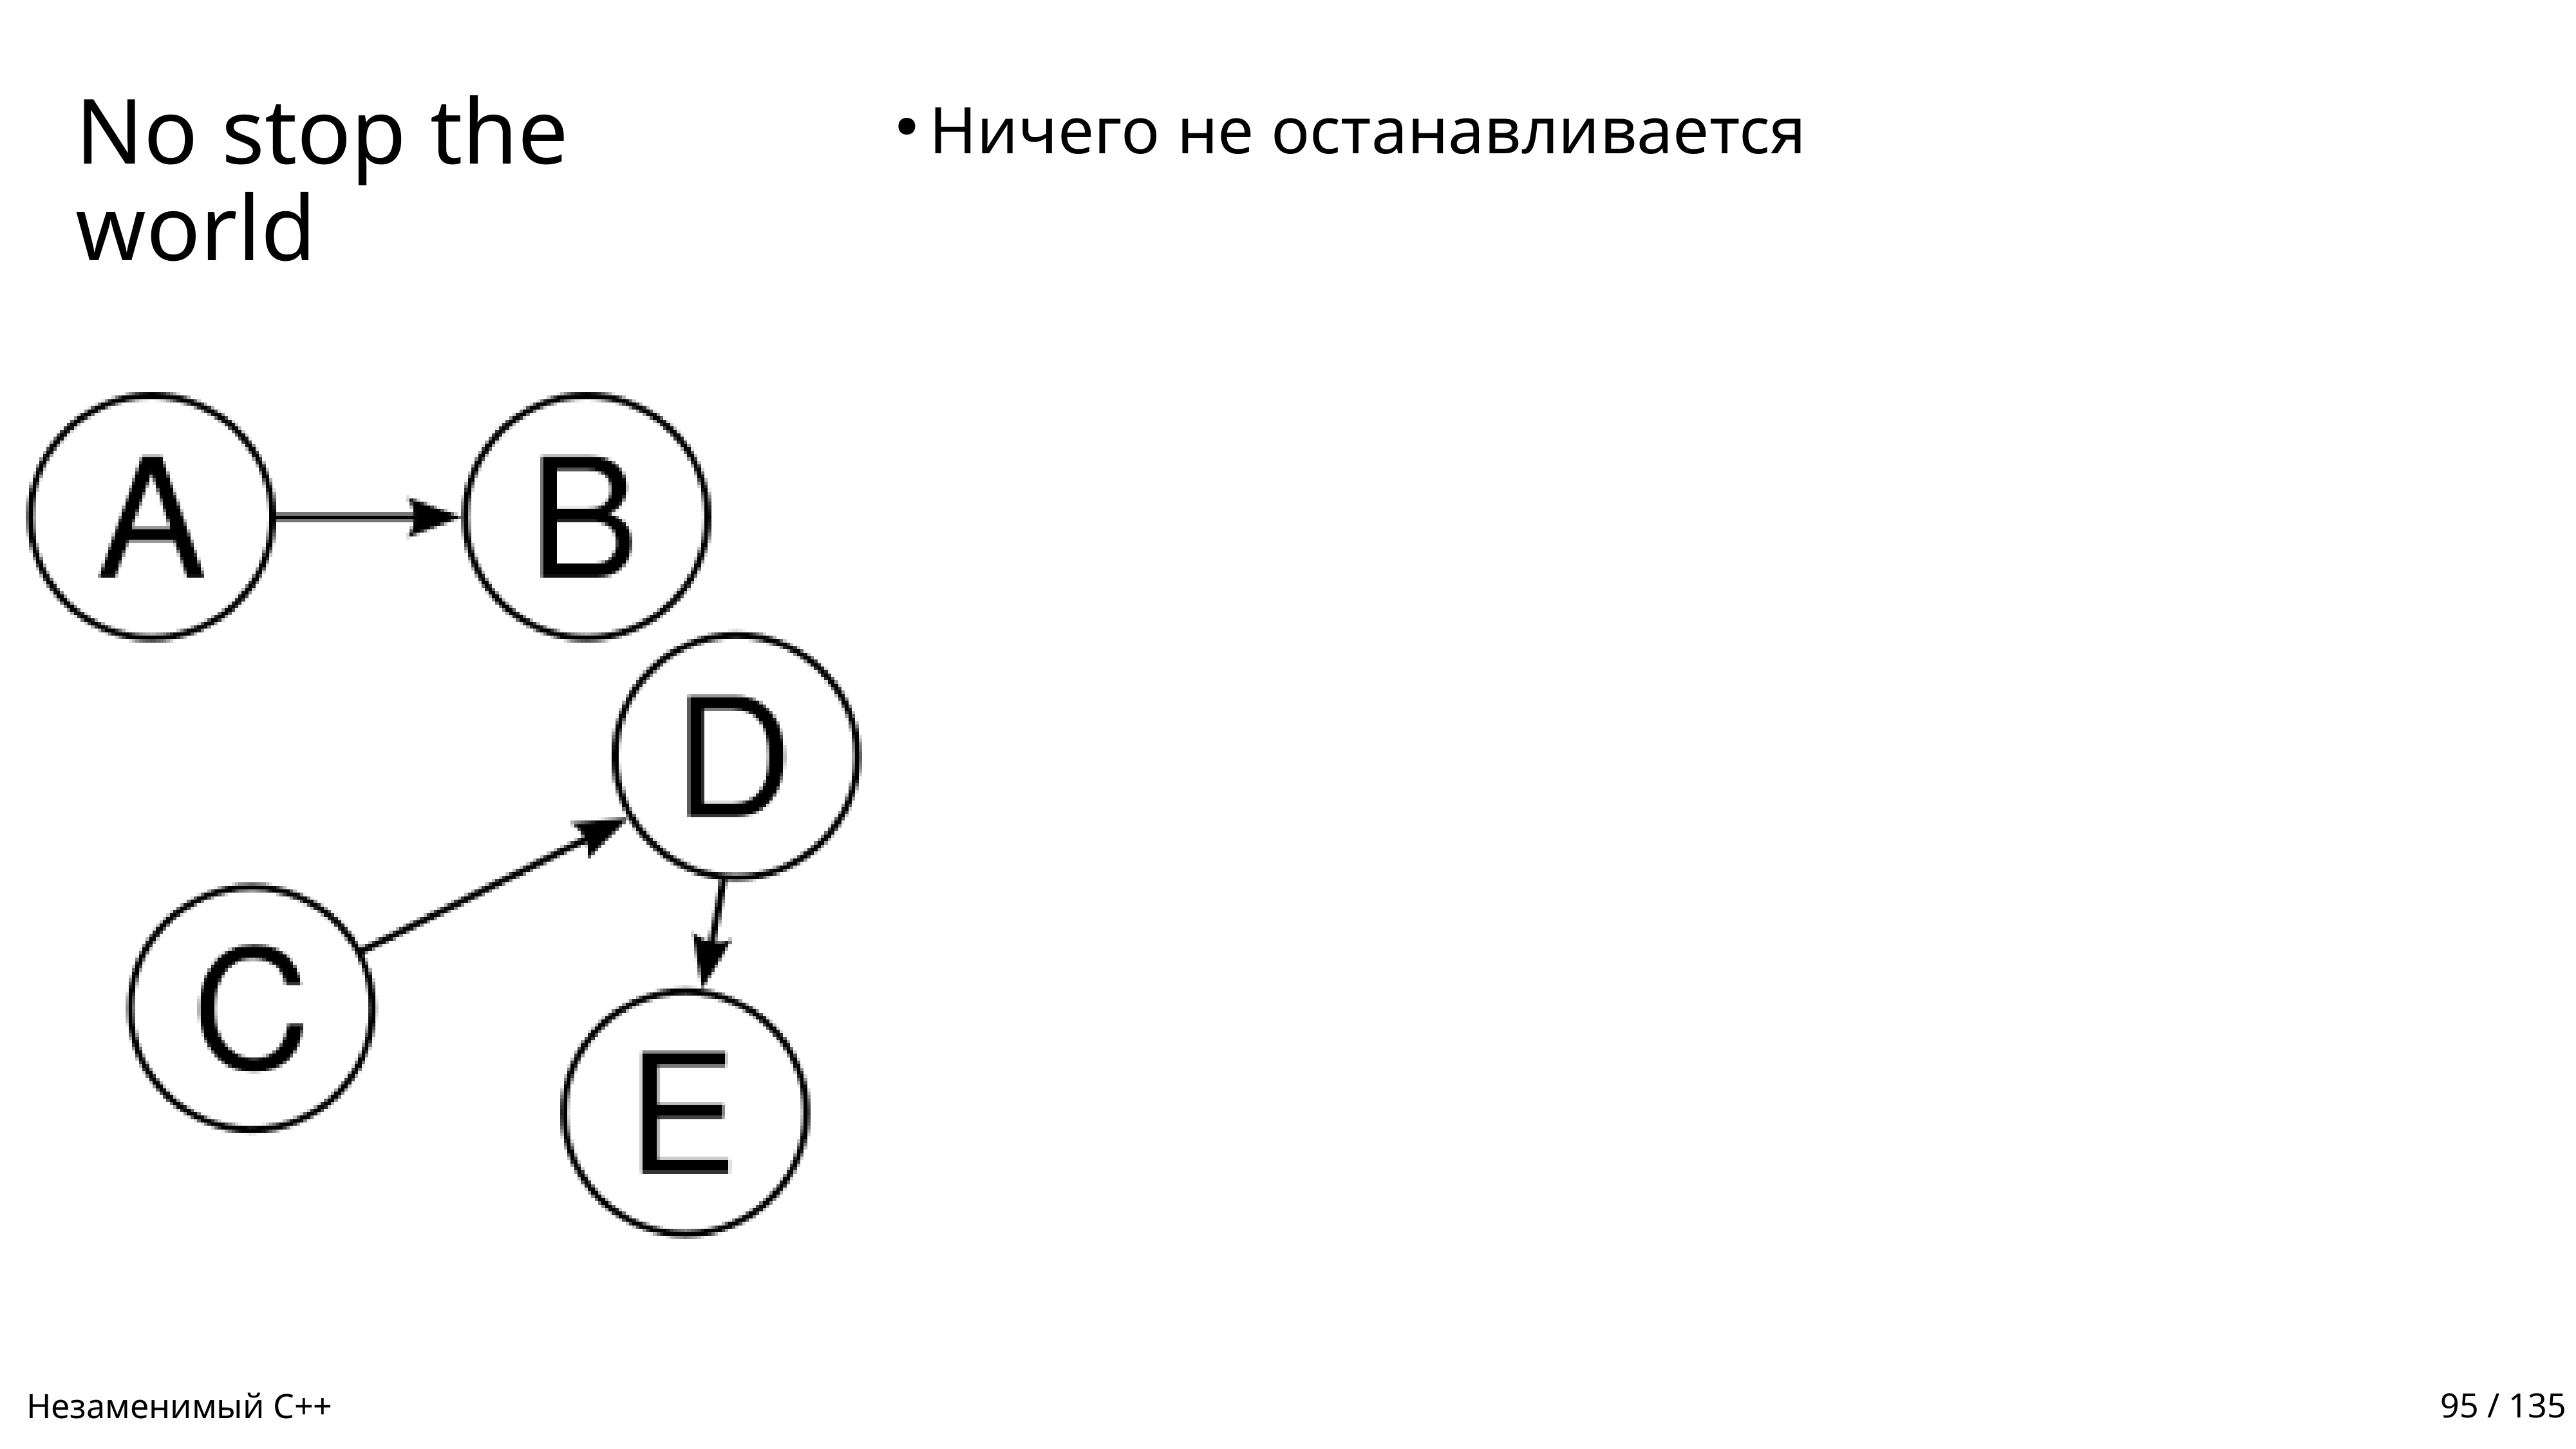

# No stop the world
Ничего не останавливается
Незаменимый C++